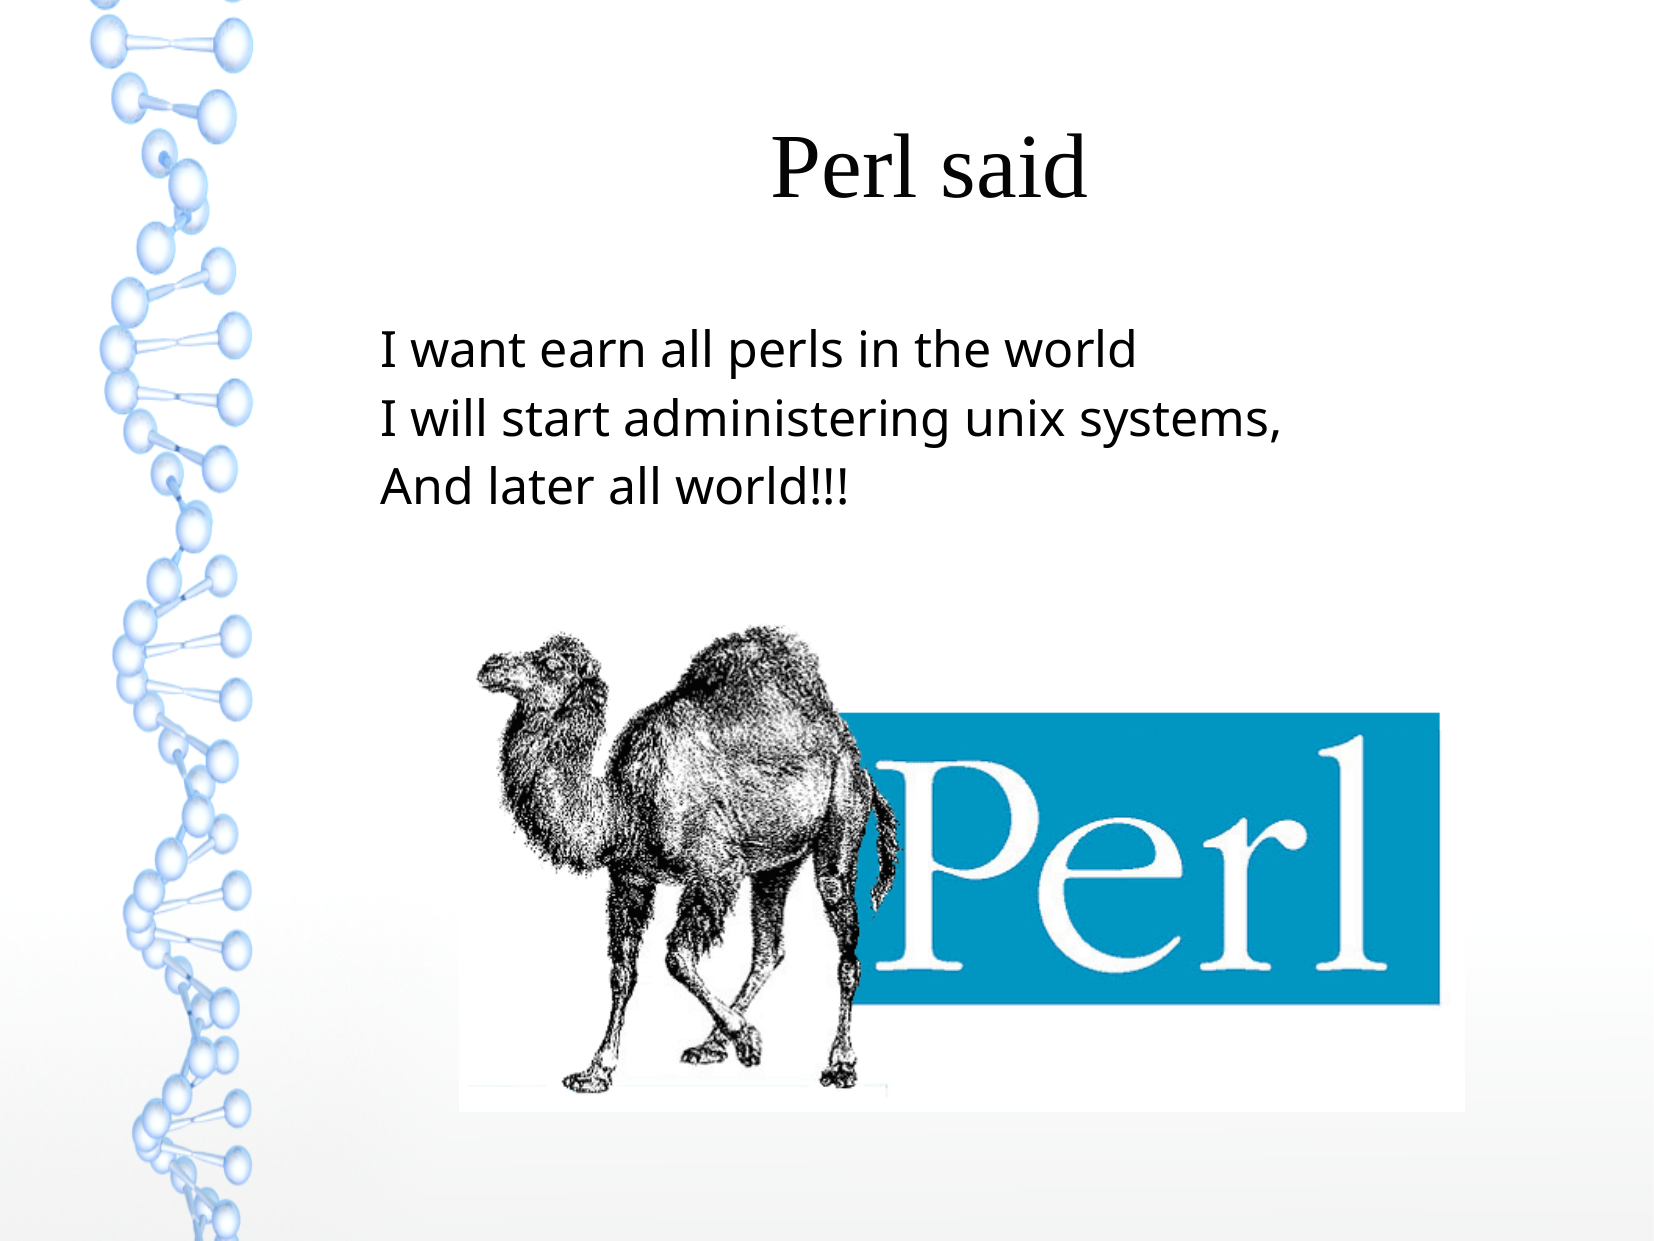

# Perl said
I want earn all perls in the world
I will start administering unix systems,
And later all world!!!